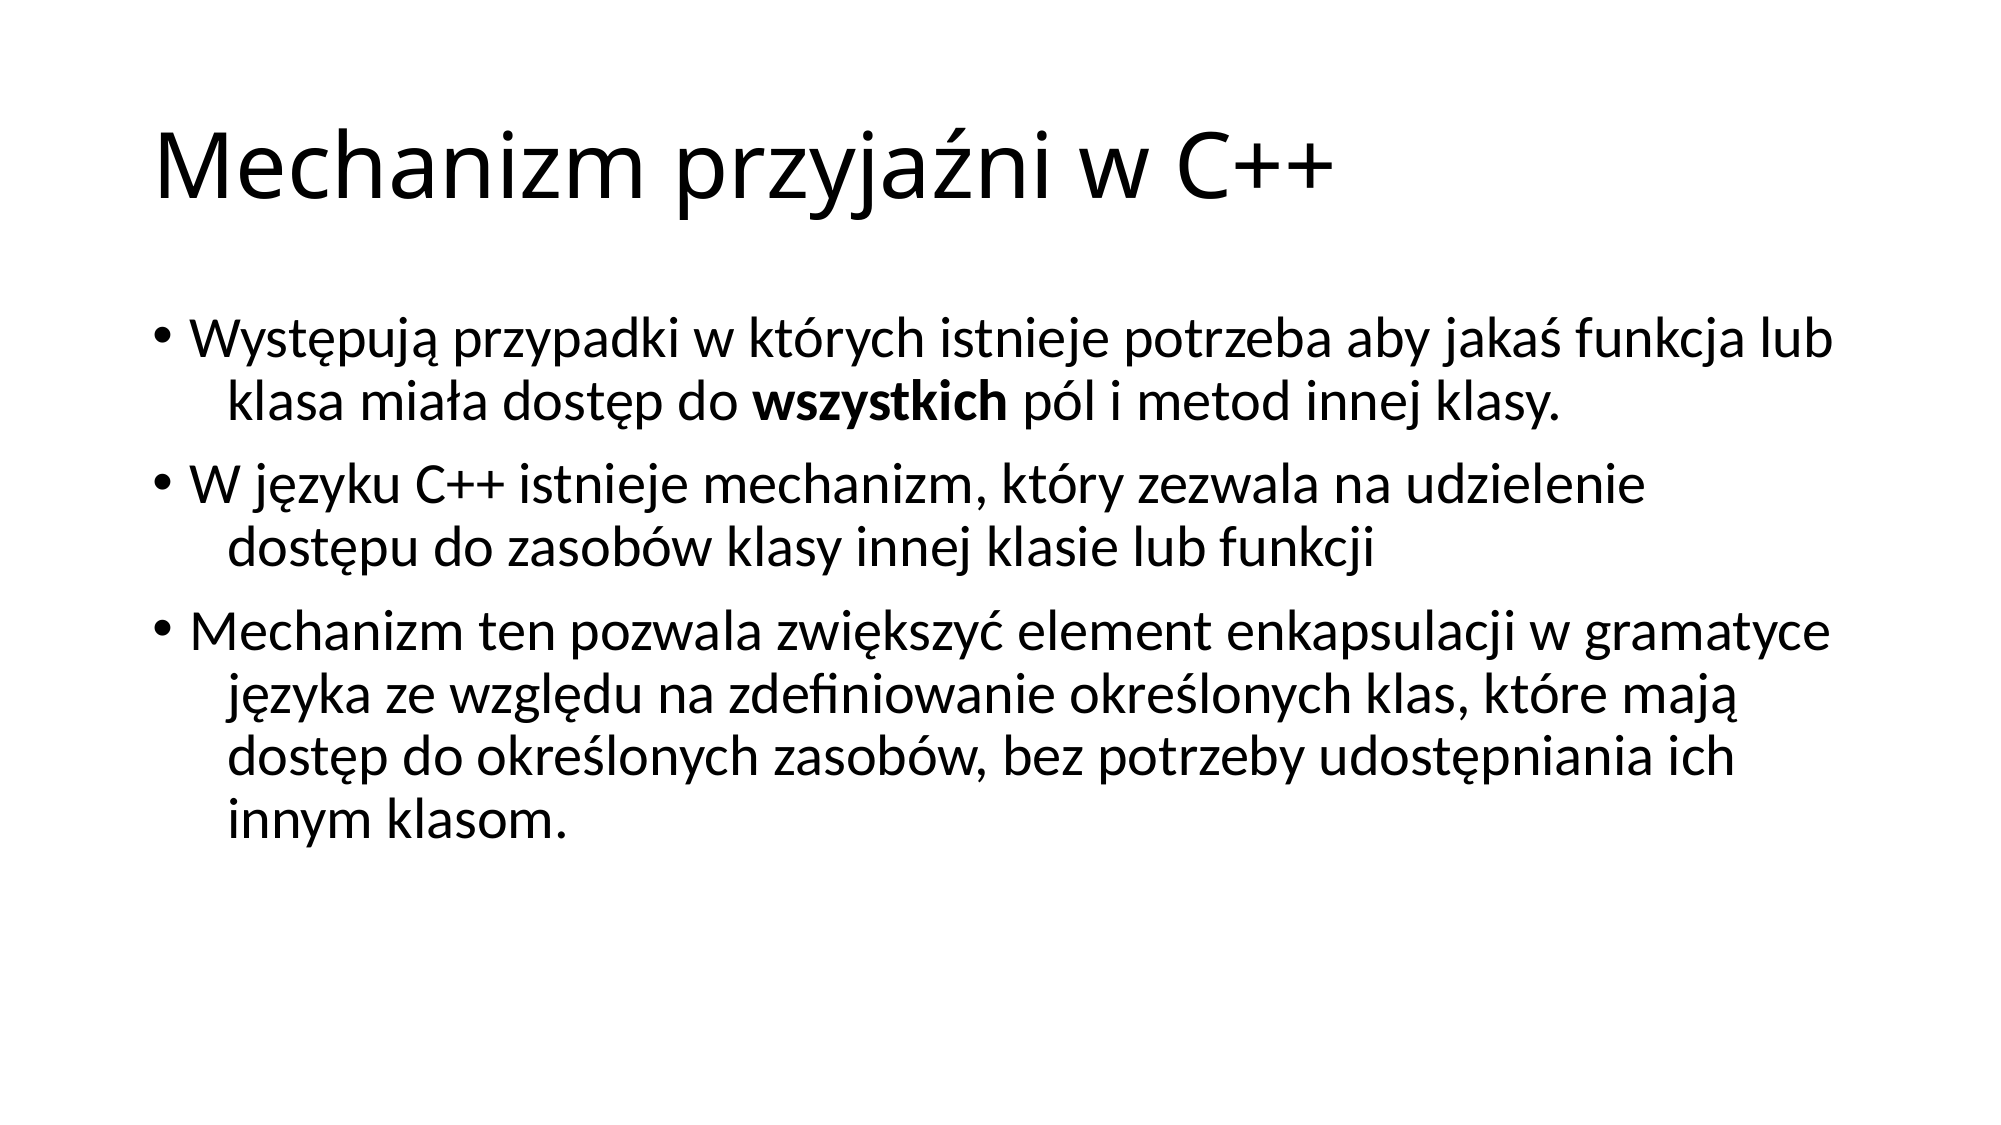

# Mechanizm przyjaźni w C++
Występują przypadki w których istnieje potrzeba aby jakaś funkcja lub klasa miała dostęp do wszystkich pól i metod innej klasy.
W języku C++ istnieje mechanizm, który zezwala na udzielenie dostępu do zasobów klasy innej klasie lub funkcji
Mechanizm ten pozwala zwiększyć element enkapsulacji w gramatyce języka ze względu na zdefiniowanie określonych klas, które mają dostęp do określonych zasobów, bez potrzeby udostępniania ich innym klasom.